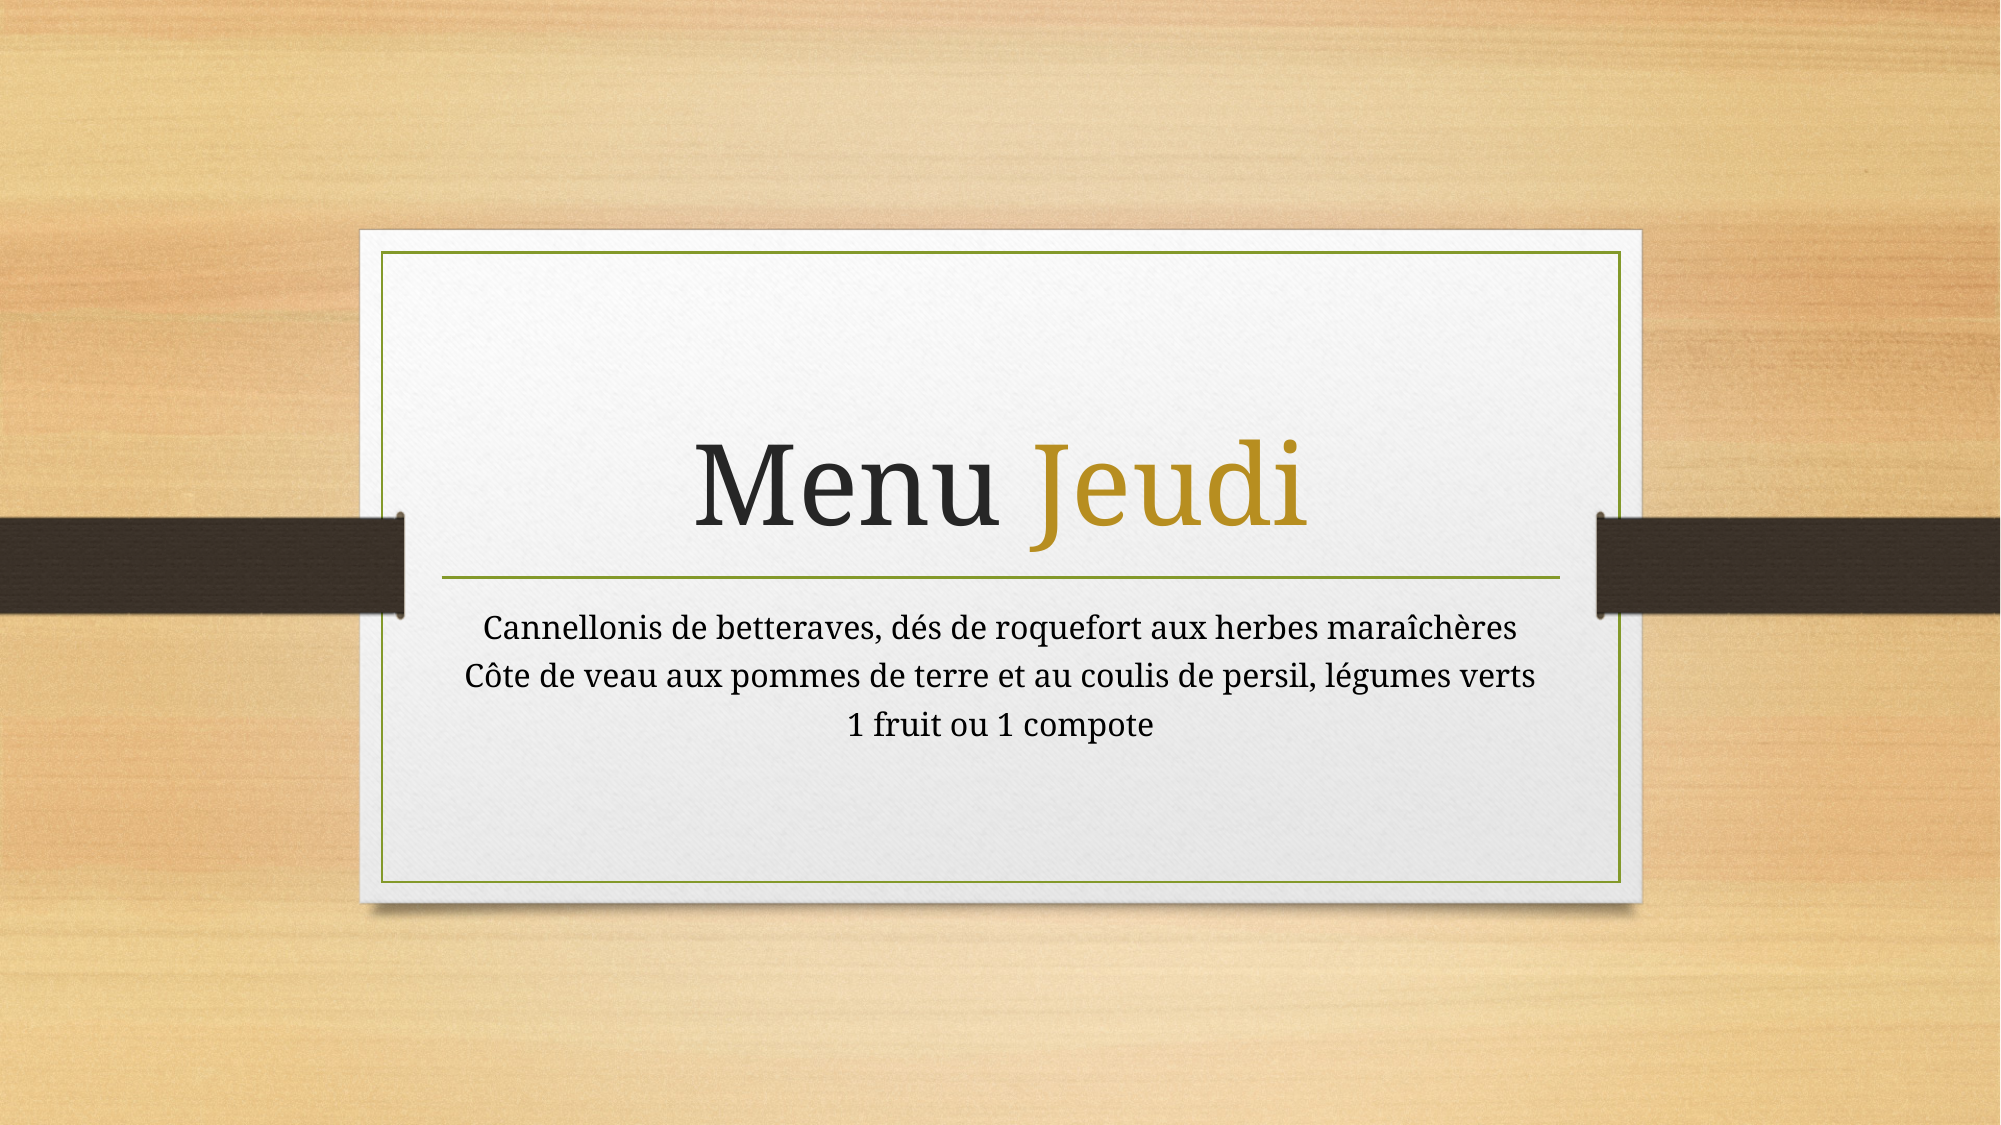

# Menu Jeudi
Cannellonis de betteraves, dés de roquefort aux herbes maraîchères
Côte de veau aux pommes de terre et au coulis de persil, légumes verts
1 fruit ou 1 compote